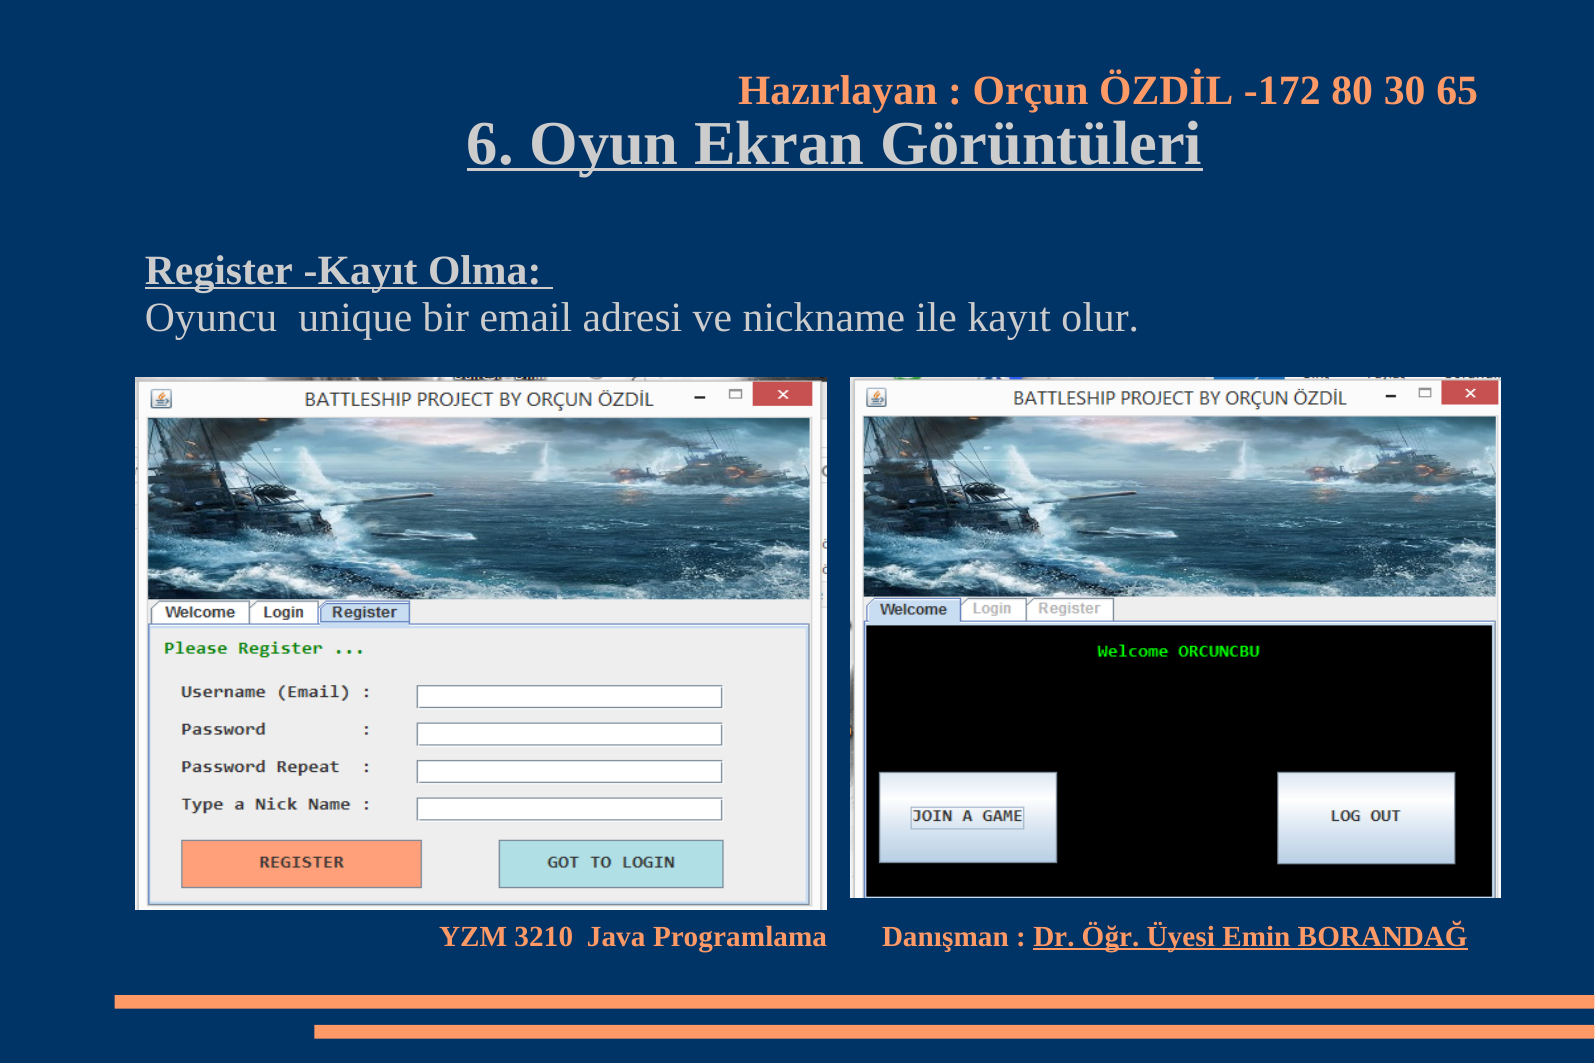

# Hazırlayan : Orçun ÖZDİL -172 80 30 65
6. Oyun Ekran Görüntüleri
Register -Kayıt Olma:
Oyuncu unique bir email adresi ve nickname ile kayıt olur.
YZM 3210	Java Programlama	Danışman : Dr. Öğr. Üyesi Emin BORANDAĞ